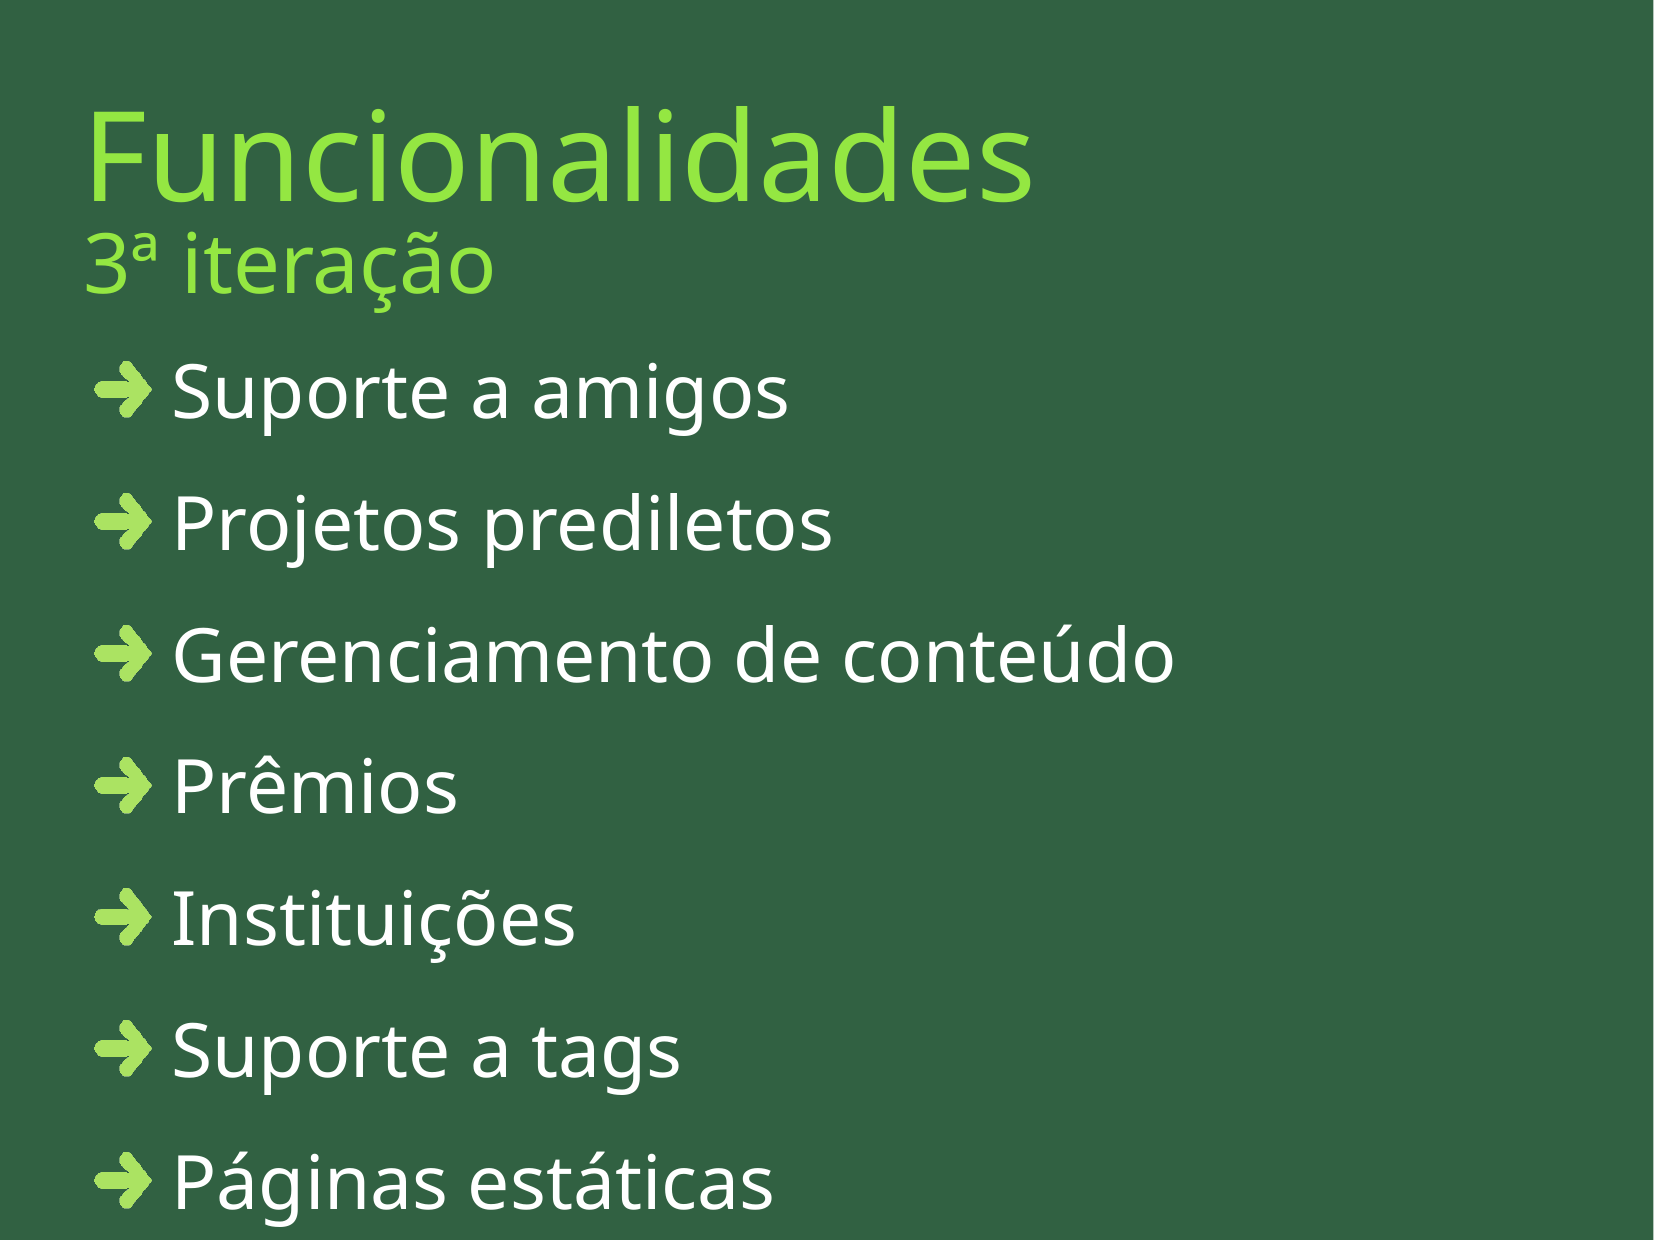

# Funcionalidades
3ª iteração
 Suporte a amigos
 Projetos prediletos
 Gerenciamento de conteúdo
 Prêmios
 Instituições
 Suporte a tags
 Páginas estáticas
 Visualização de projetos
 Visualização de participantes de um projeto
 Vídeo
 Gerenciamento de usuários no Admin